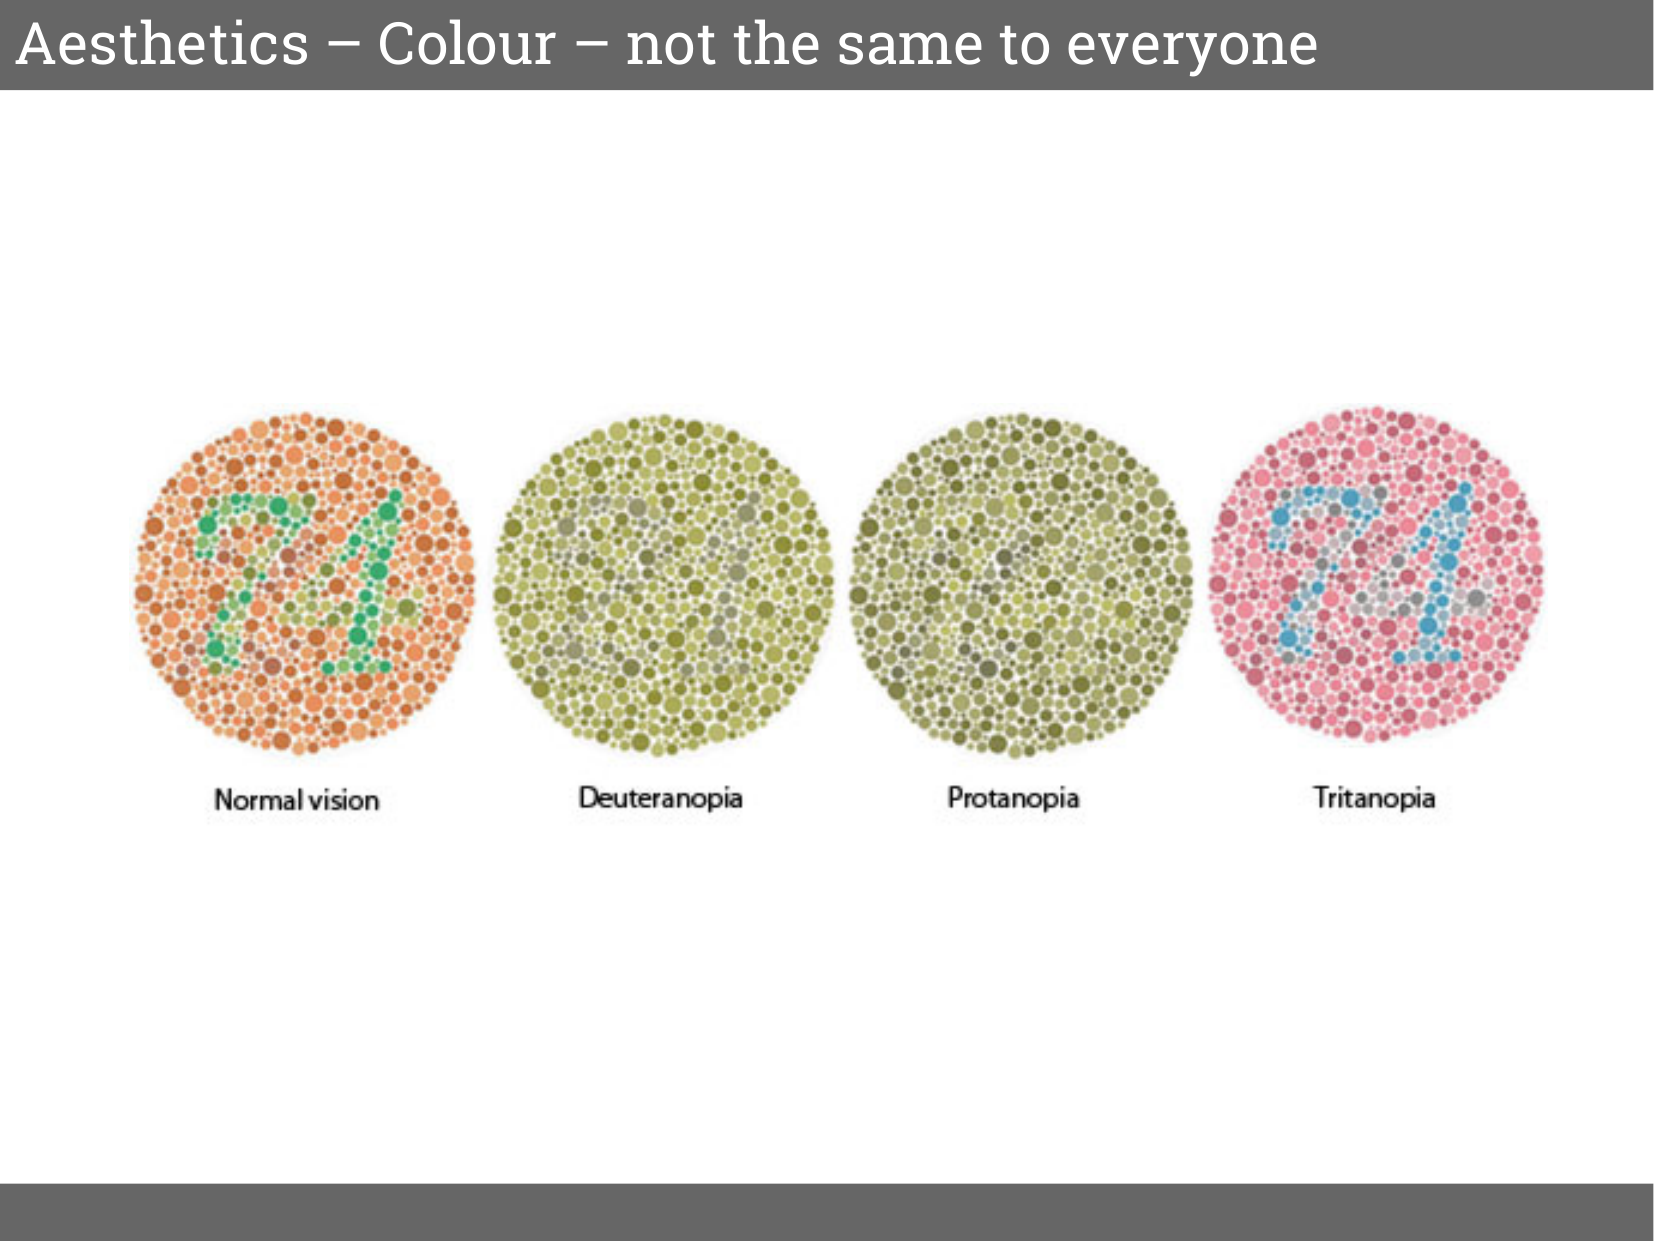

Aesthetics – Colour – not the same to everyone